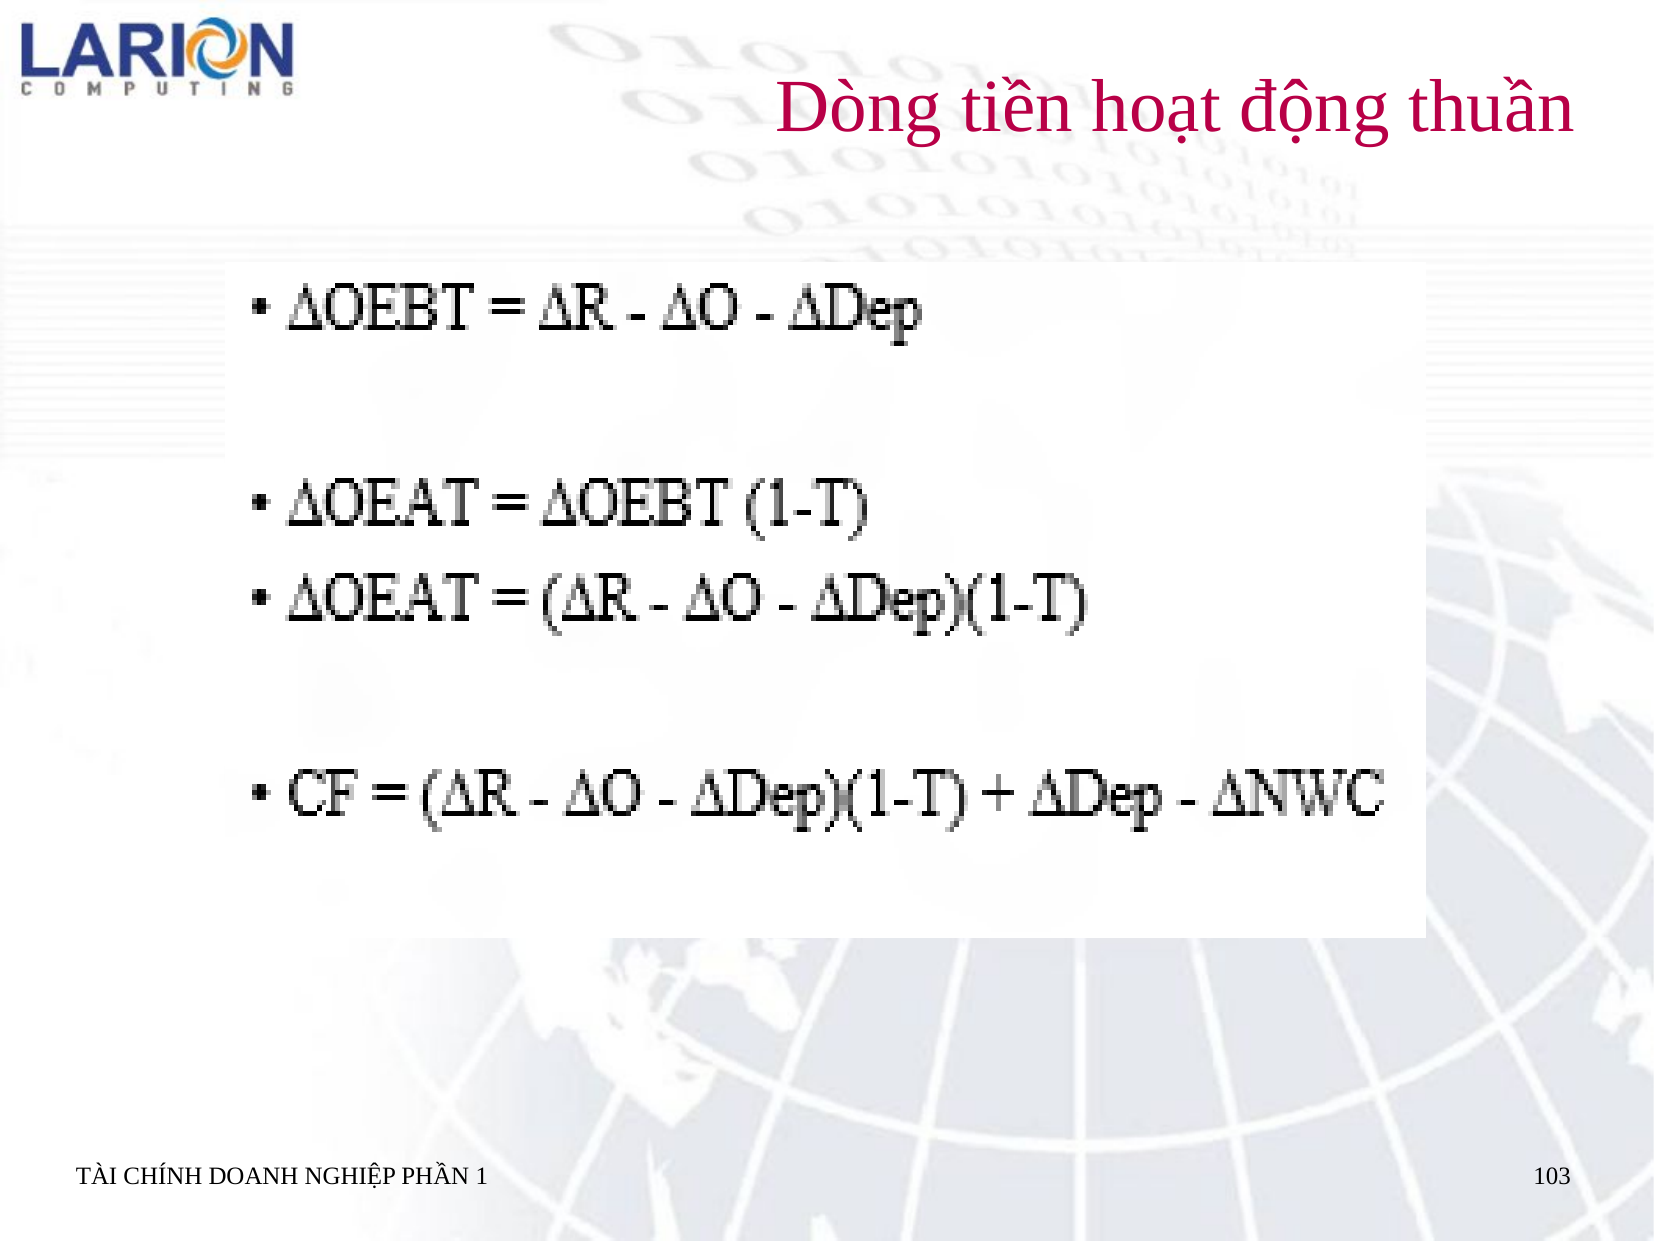

# Dòng tiền hoạt động thuần
TÀI CHÍNH DOANH NGHIỆP PHẦN 1
103